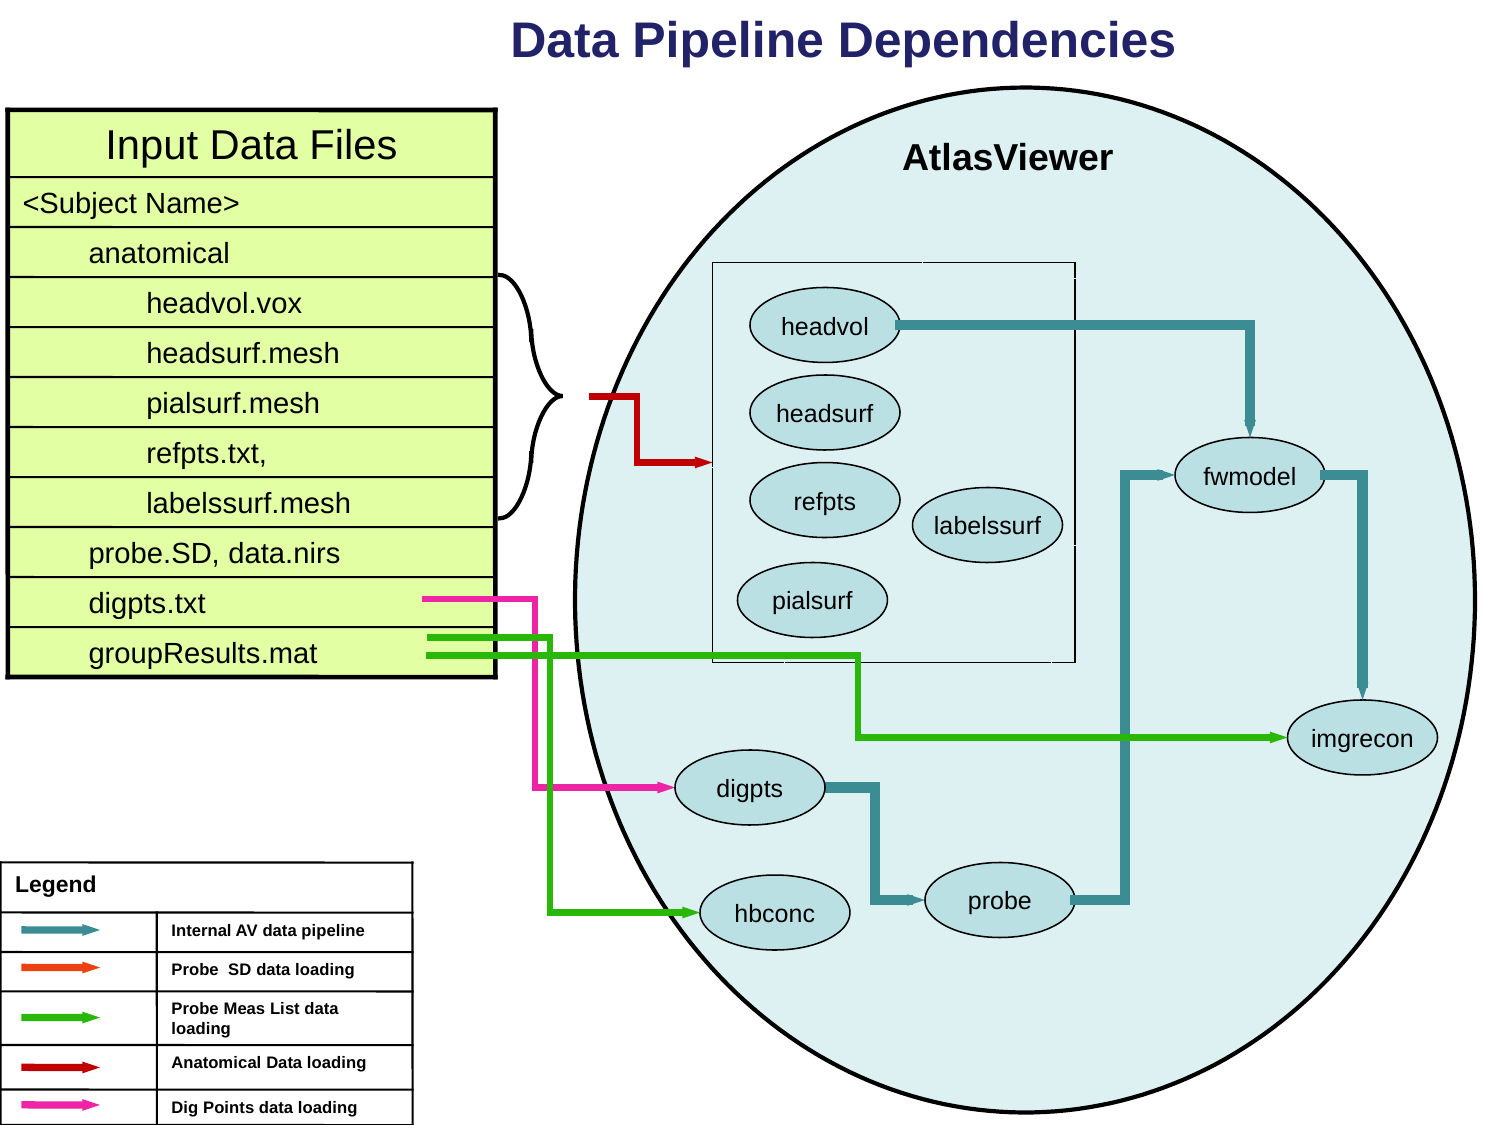

Data Pipeline Dependencies
Input Data Files
<Subject Name>
 anatomical
 headvol.vox
 headsurf.mesh
 pialsurf.mesh
 refpts.txt, refpts_labels.txt
 labelssurf.mesh
 probe.SD, data.nirs
 digpts.txt
 groupResults.mat
AtlasViewer
headvol
headsurf
fwmodel
refpts
labelssurf
pialsurf
imgrecon
digpts
Legend
Internal AV data pipeline
Probe SD data loading
Probe Meas List data loading
Anatomical Data loading
Dig Points data loading
probe
hbconc